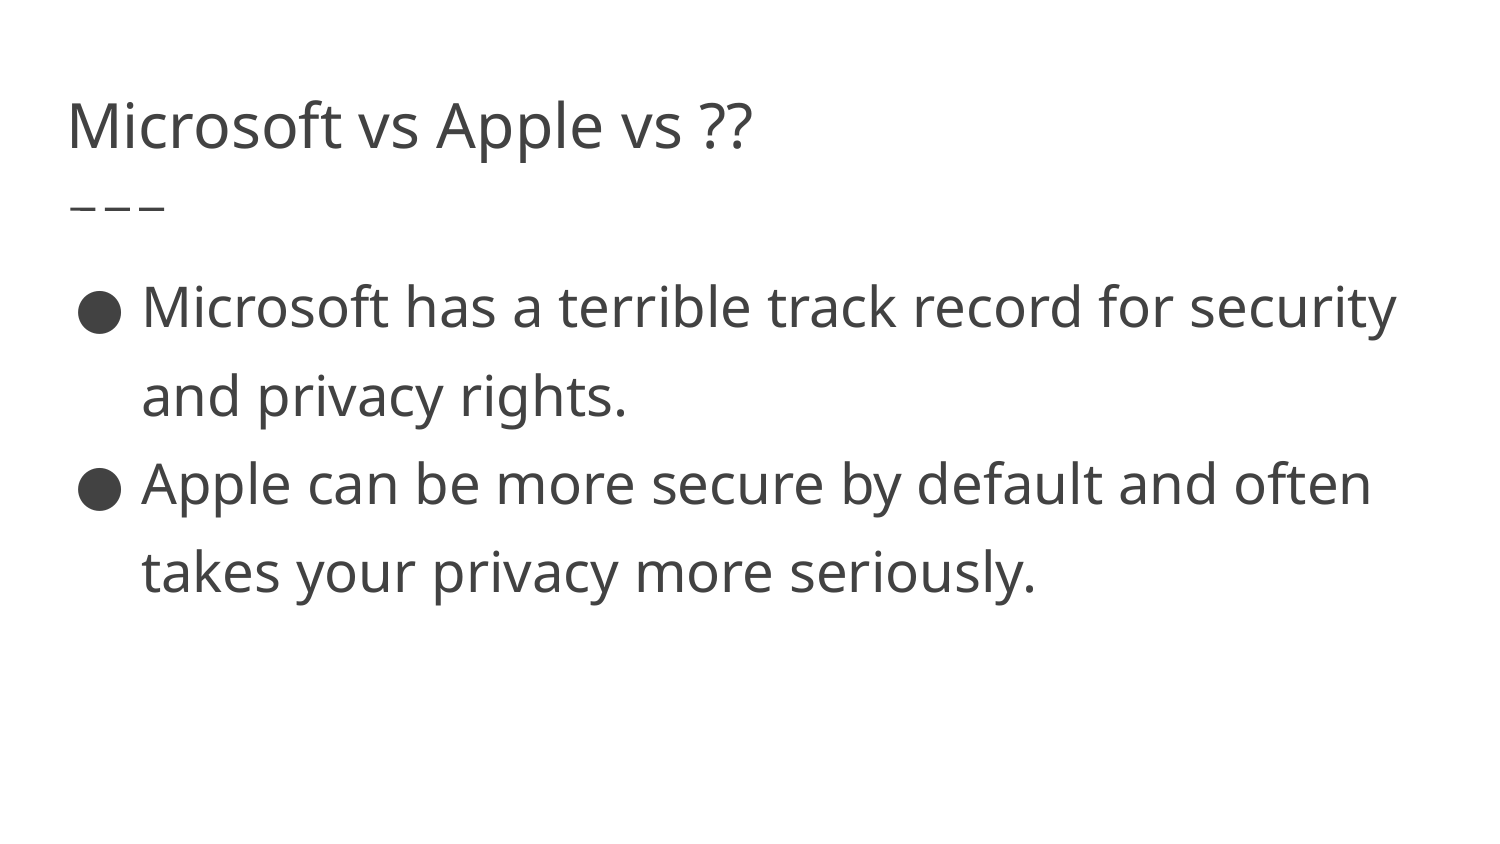

# Microsoft vs Apple vs ??
Microsoft has a terrible track record for security and privacy rights.
Apple can be more secure by default and often takes your privacy more seriously.